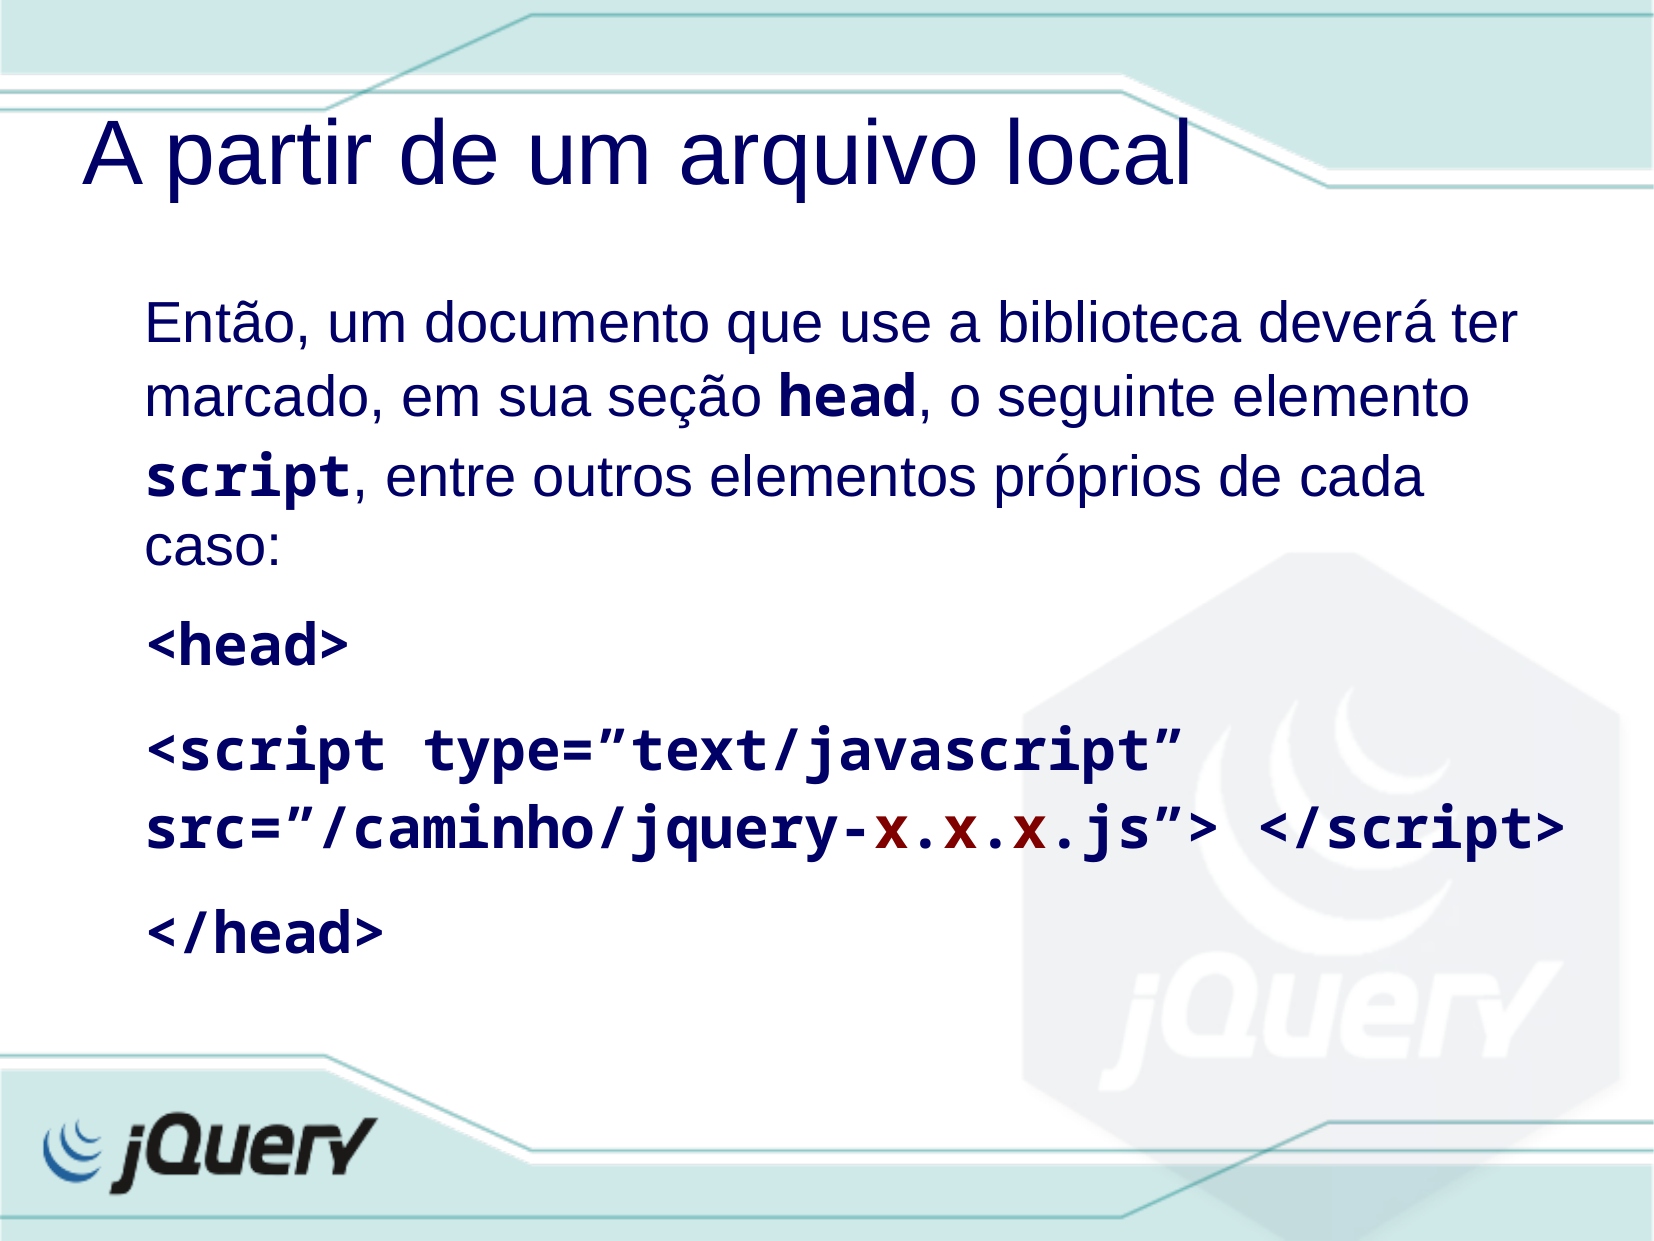

# A partir de um arquivo local
Então, um documento que use a biblioteca deverá ter marcado, em sua seção head, o seguinte elemento script, entre outros elementos próprios de cada caso:
<head>
<script type=”text/javascript” src=”/caminho/jquery-x.x.x.js”> </script>
</head>